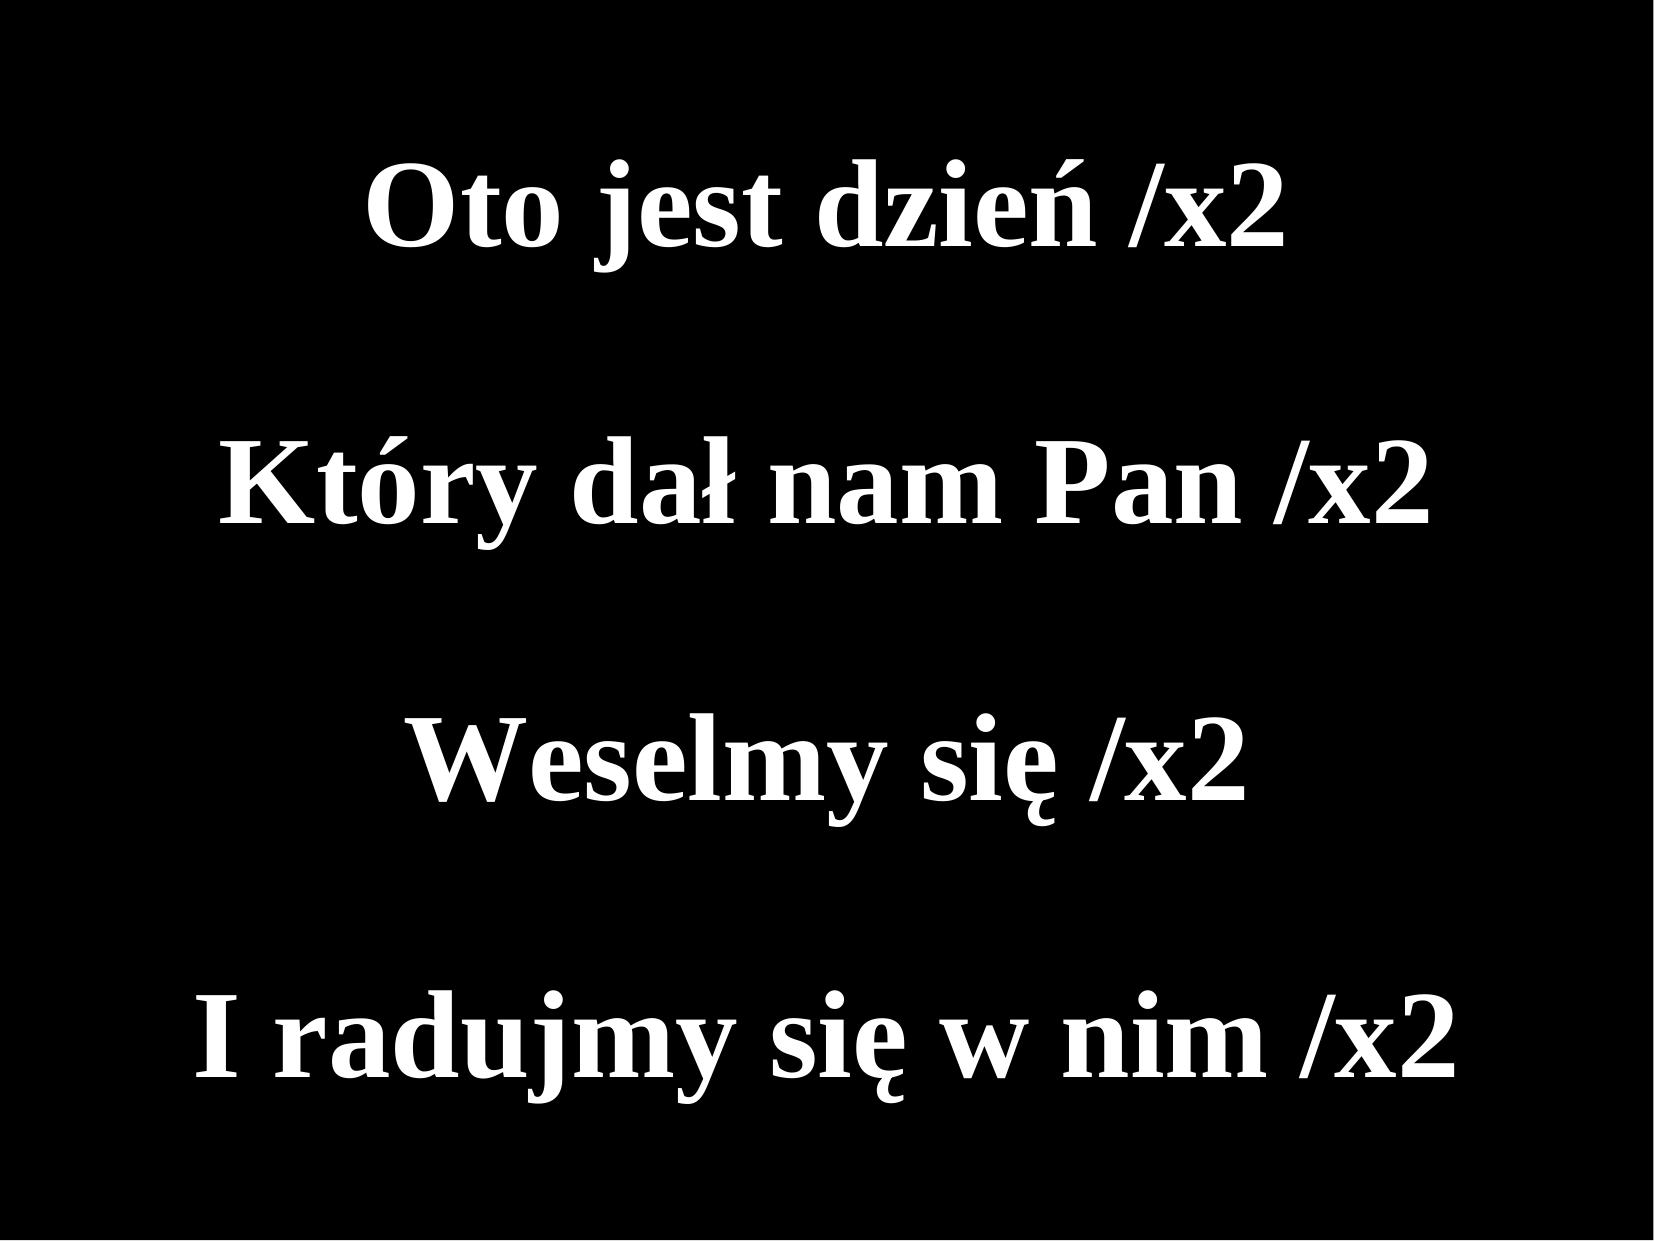

# Oto jest dzień /x2 Który dał nam Pan /x2 Weselmy się /x2 I radujmy się w nim /x2